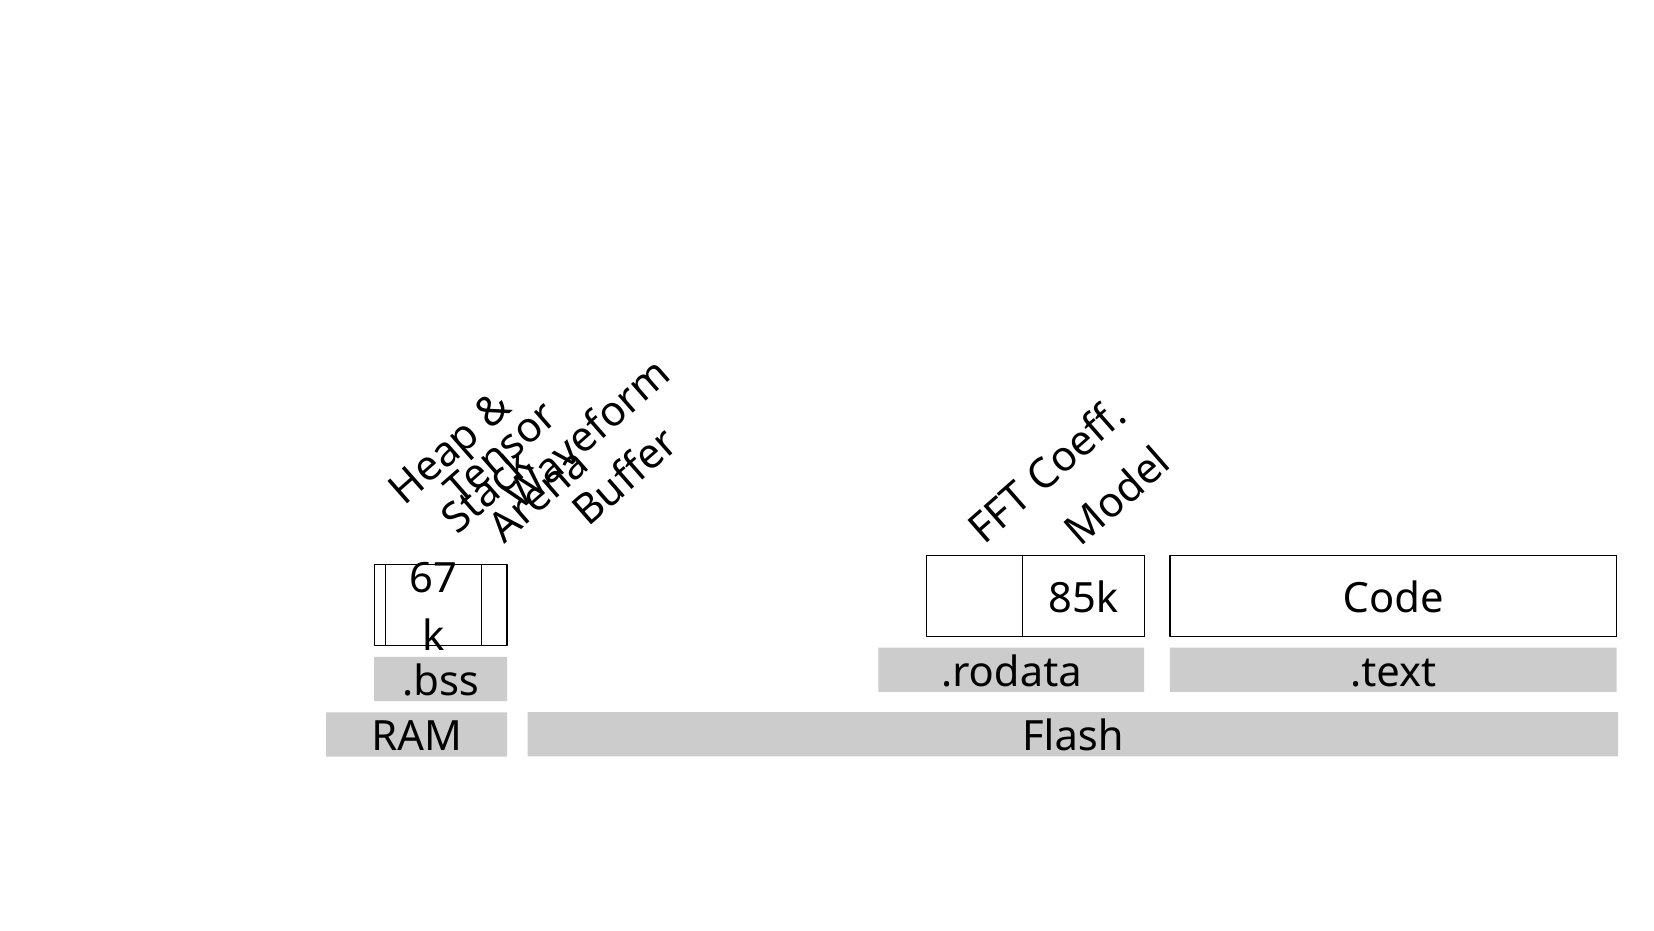

FFT Coeff.
Model
85k
Code
.rodata
.text
Waveform Buffer
Heap & Stack
Tensor Arena
67k
.bss
Flash
RAM